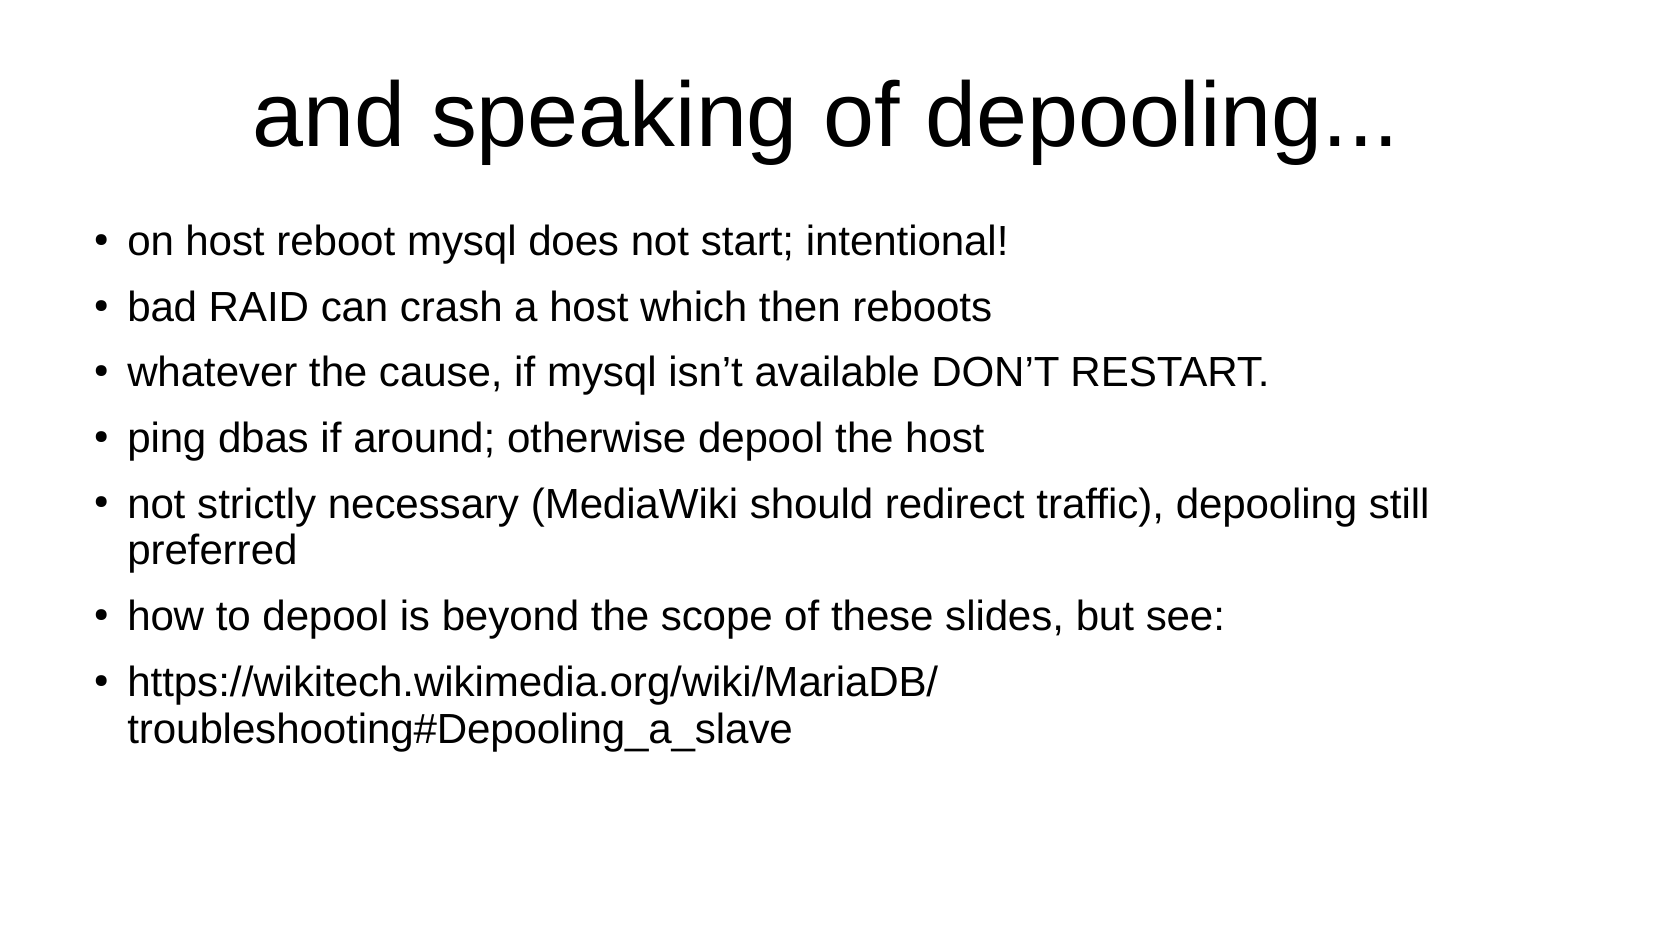

# and speaking of depooling...
on host reboot mysql does not start; intentional!
bad RAID can crash a host which then reboots
whatever the cause, if mysql isn’t available DON’T RESTART.
ping dbas if around; otherwise depool the host
not strictly necessary (MediaWiki should redirect traffic), depooling still preferred
how to depool is beyond the scope of these slides, but see:
https://wikitech.wikimedia.org/wiki/MariaDB/troubleshooting#Depooling_a_slave